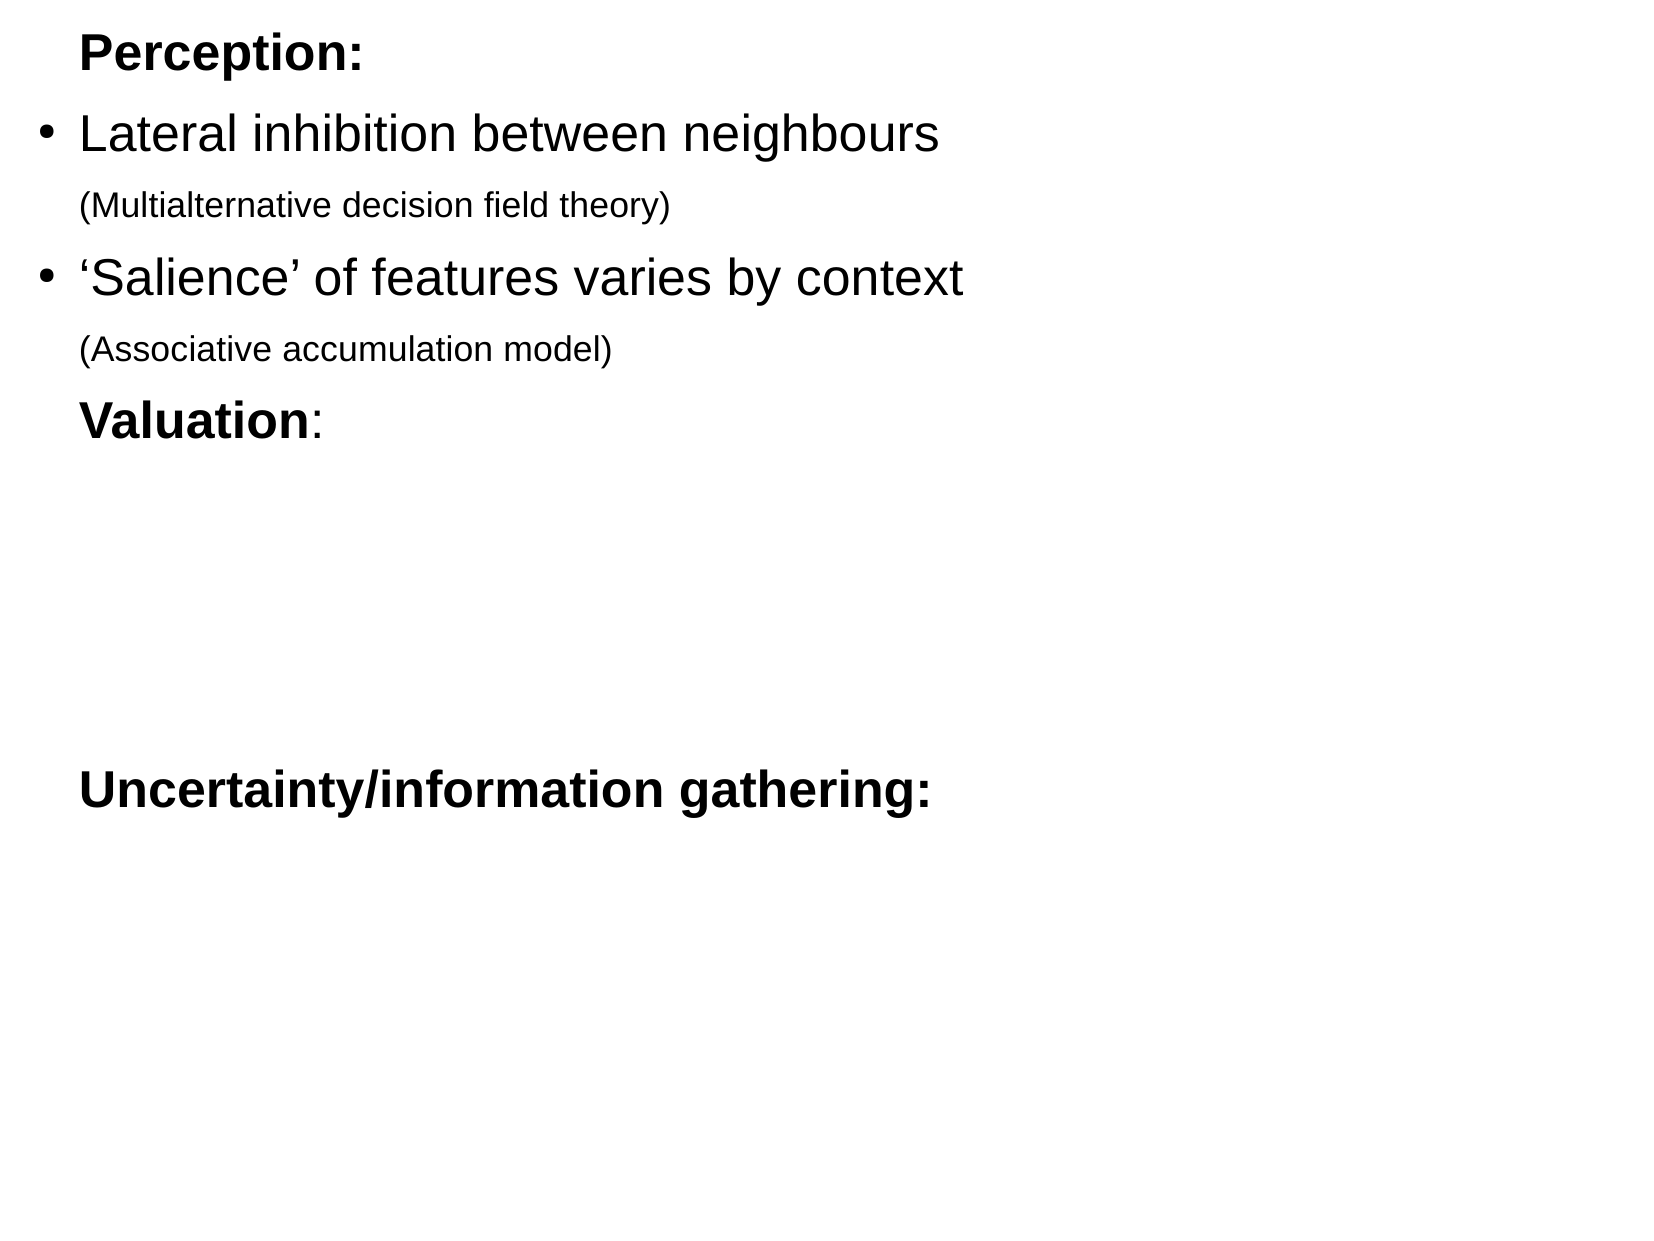

# Perception:
Lateral inhibition between neighbours
(Multialternative decision field theory)
‘Salience’ of features varies by context
(Associative accumulation model)
Valuation:
Values normalised across the set of options
(Context sensitive value model)
Ranks estimated not values
(Decision by sampling)
Uncertainty/information gathering:
Attention switching between features
(Multiattribute leaky accumulators)
Comparisons as raw input
(Expected value maximisation plus noise)